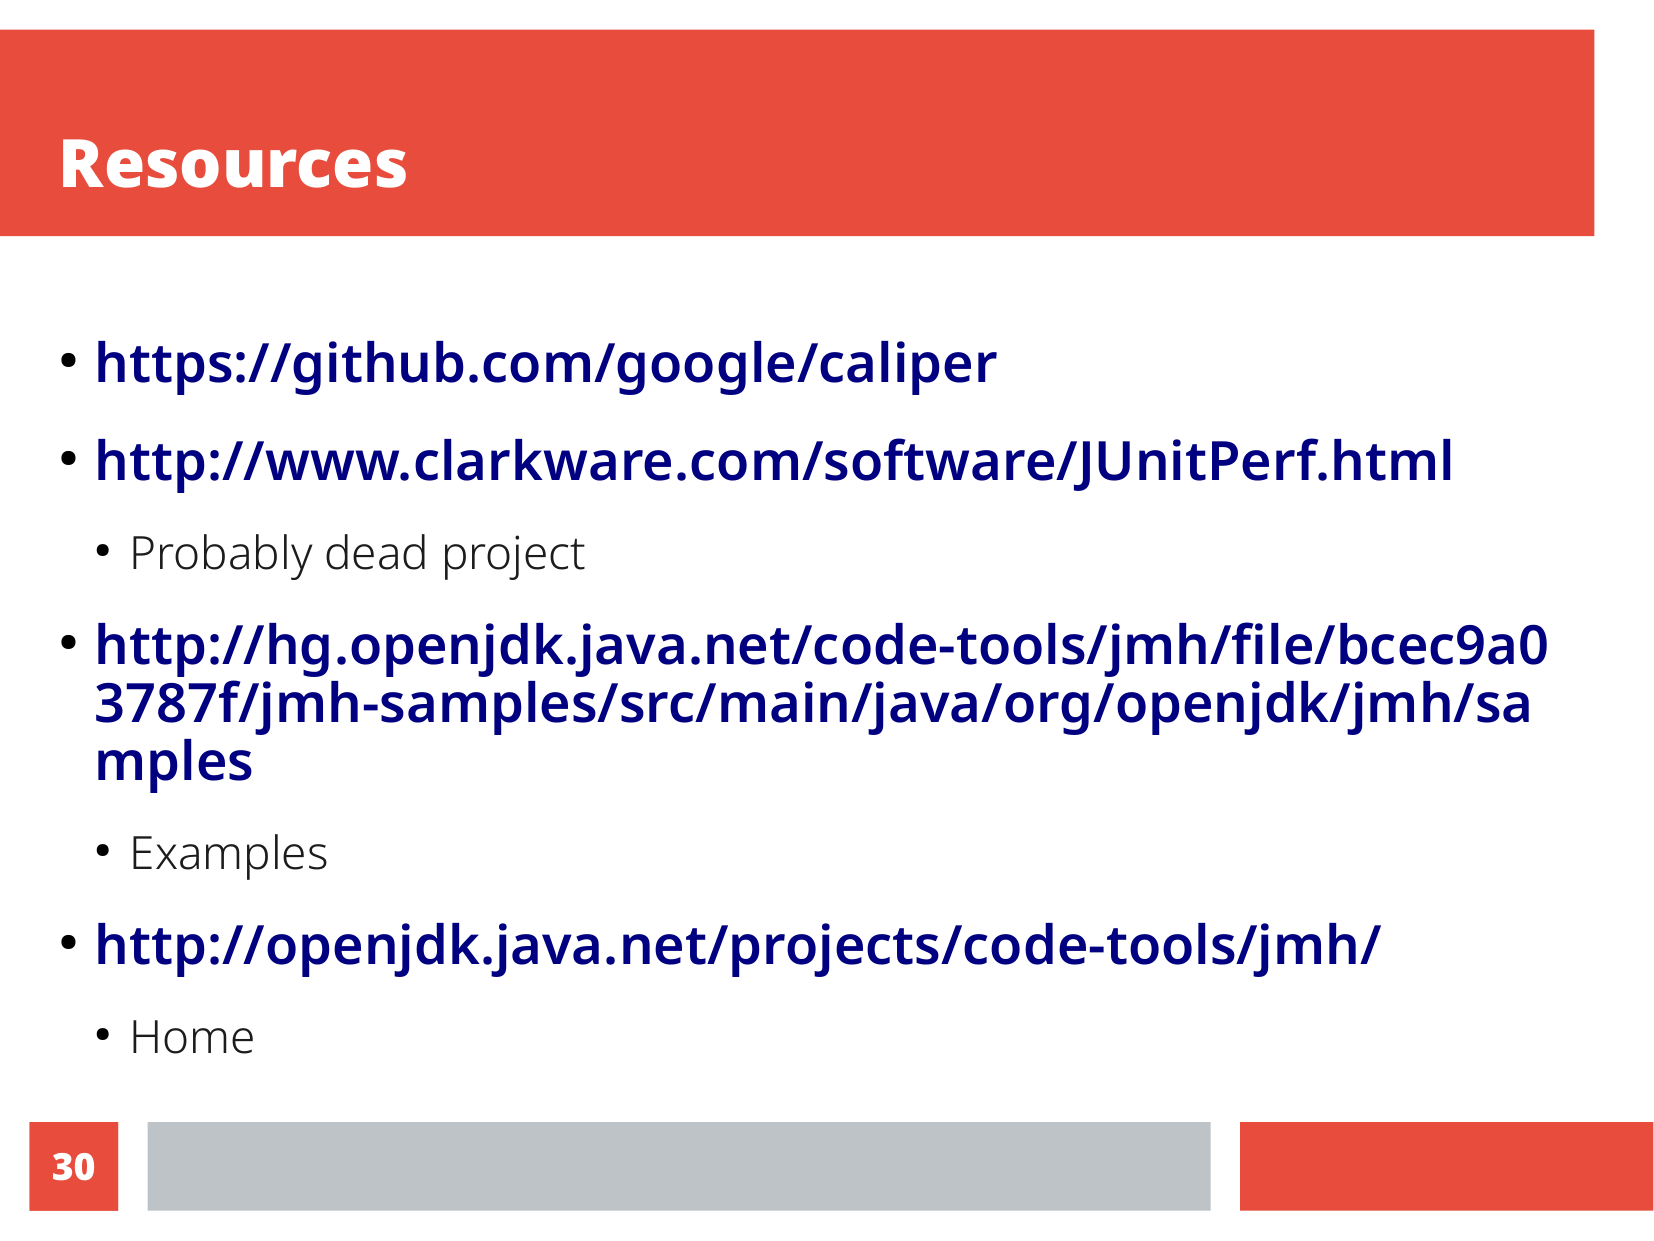

# Resources
https://github.com/google/caliper
http://www.clarkware.com/software/JUnitPerf.html
Probably dead project
http://hg.openjdk.java.net/code-tools/jmh/file/bcec9a03787f/jmh-samples/src/main/java/org/openjdk/jmh/samples
Examples
http://openjdk.java.net/projects/code-tools/jmh/
Home
30